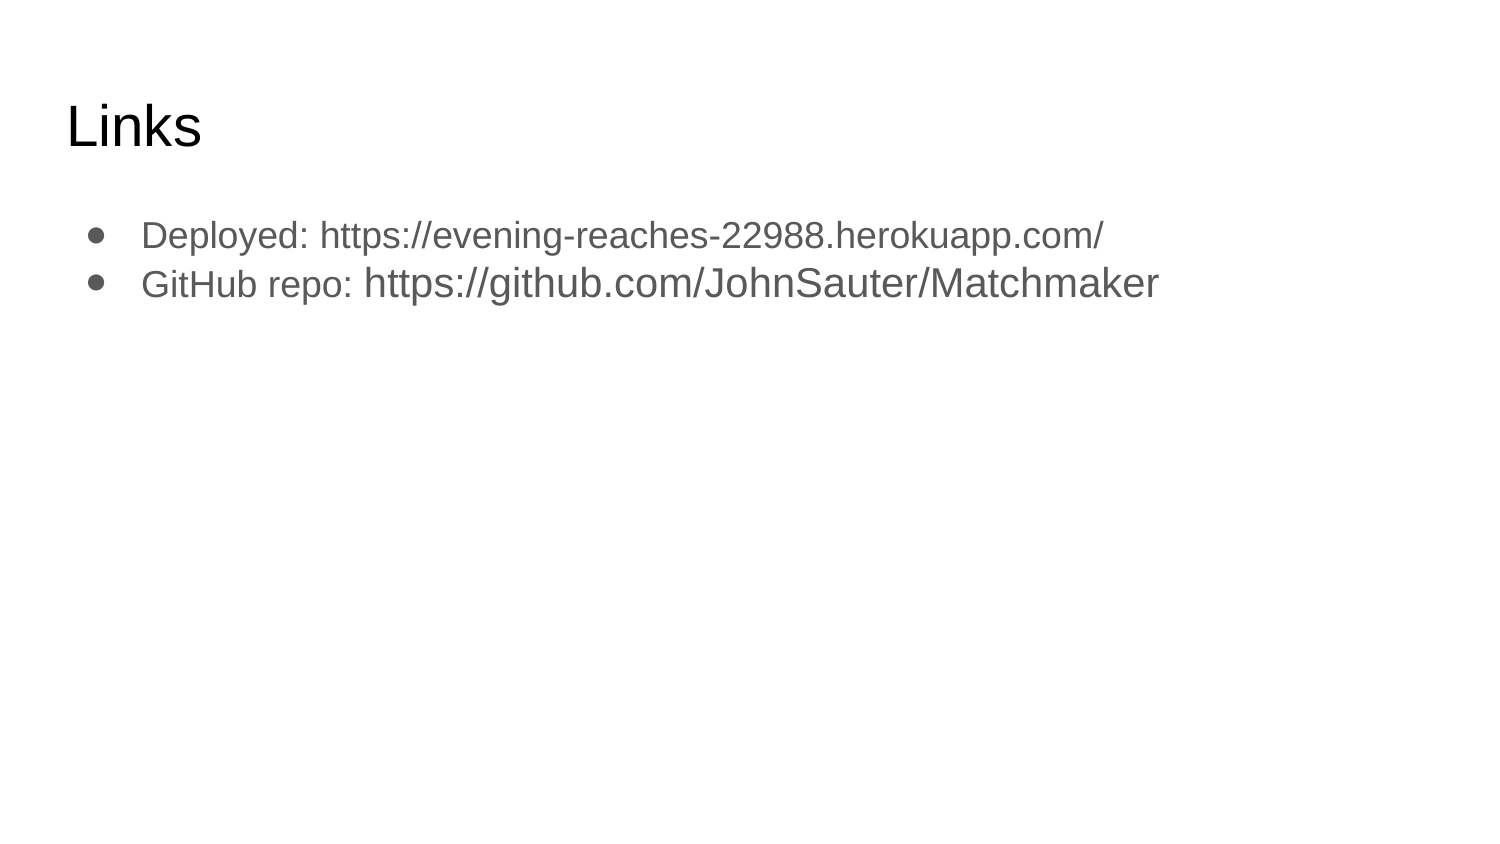

# Links
Deployed: https://evening-reaches-22988.herokuapp.com/
GitHub repo: https://github.com/JohnSauter/Matchmaker